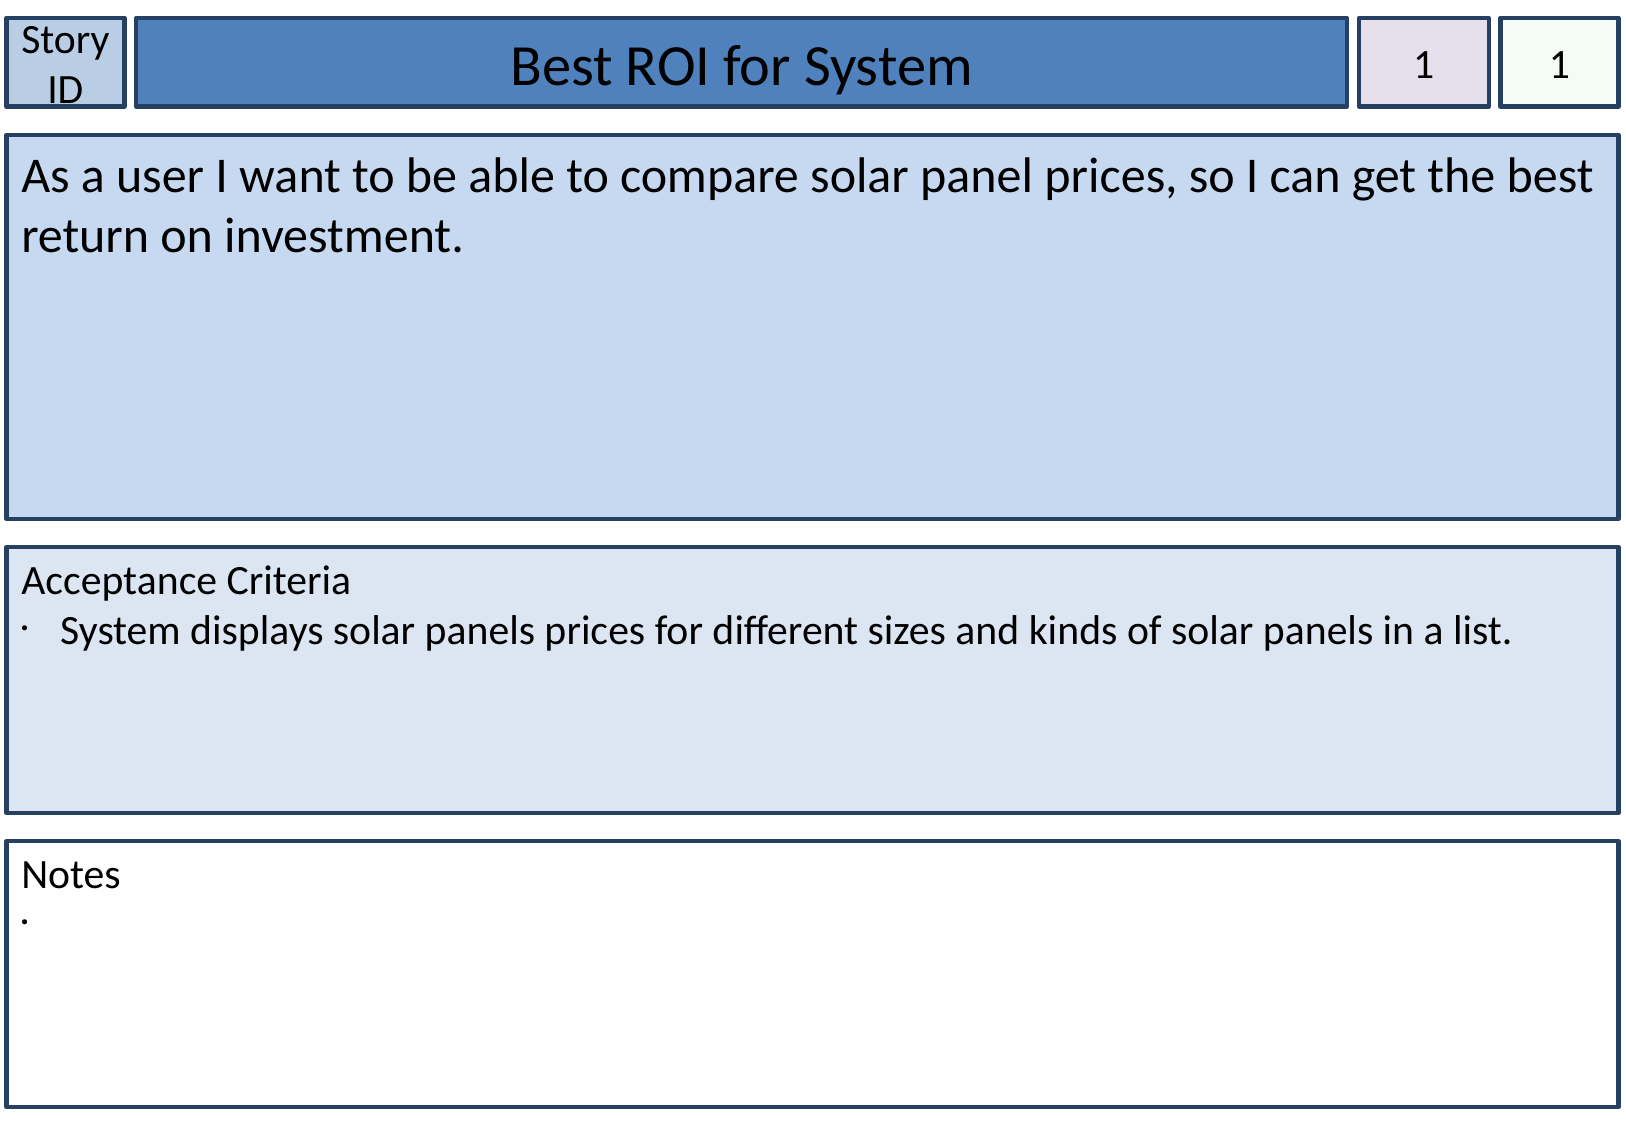

Story ID
Best ROI for System
1
1
As a user I want to be able to compare solar panel prices, so I can get the best return on investment.
#
Acceptance Criteria
 System displays solar panels prices for different sizes and kinds of solar panels in a list.
Notes